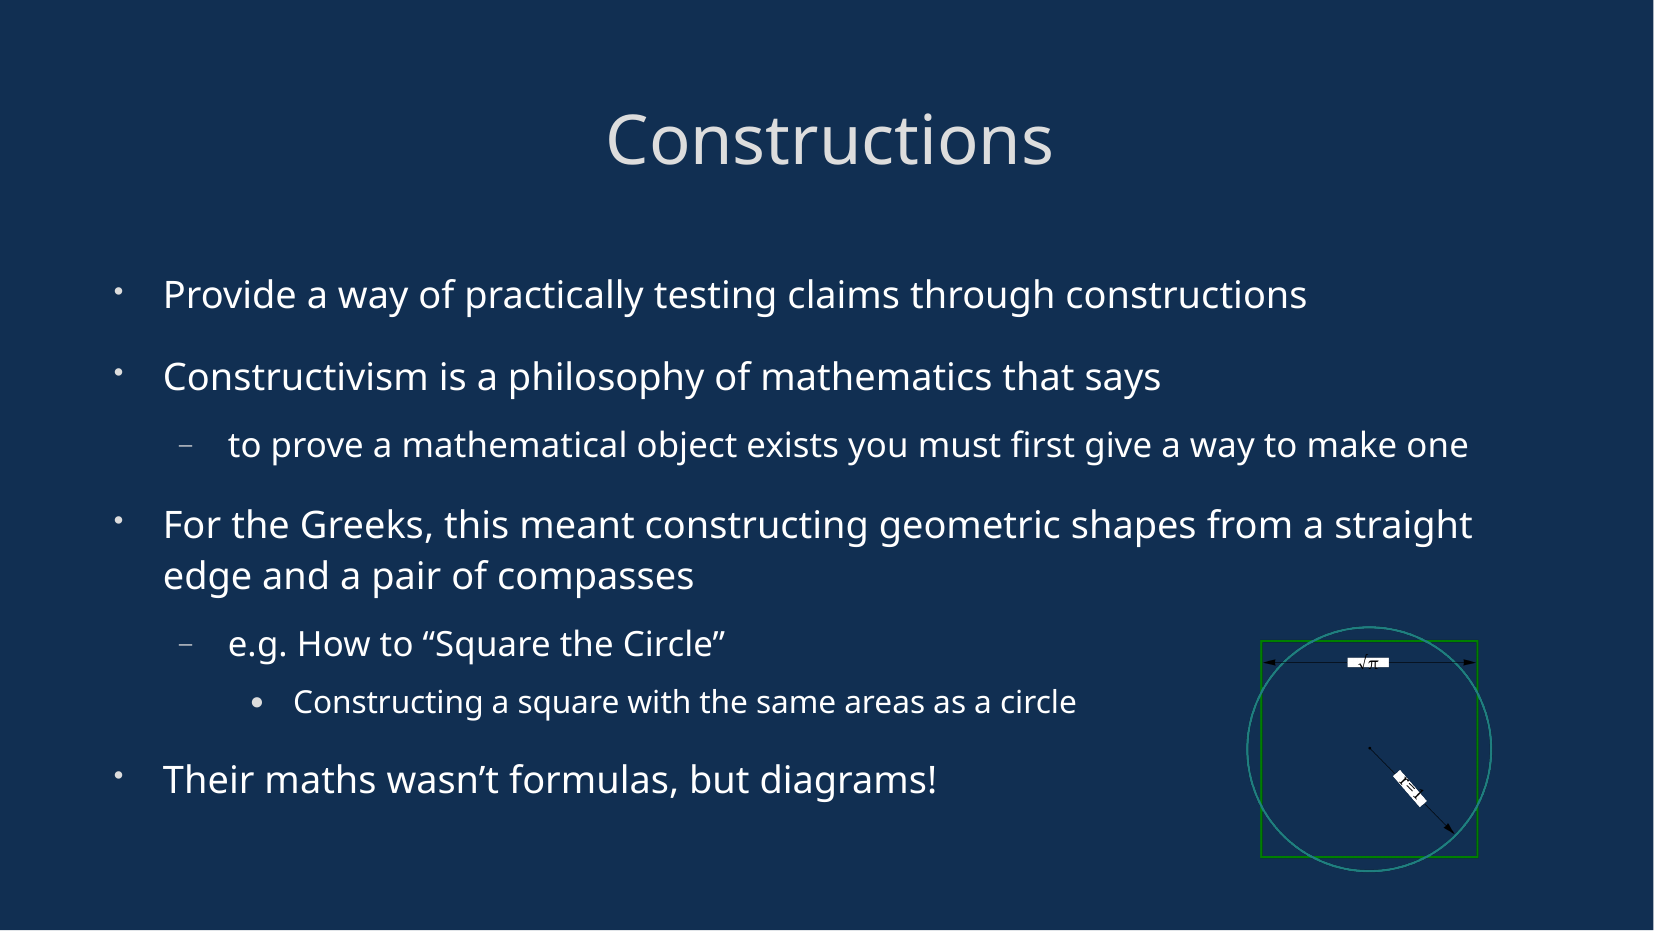

# Constructions
Provide a way of practically testing claims through constructions
Constructivism is a philosophy of mathematics that says
to prove a mathematical object exists you must first give a way to make one
For the Greeks, this meant constructing geometric shapes from a straight edge and a pair of compasses
e.g. How to “Square the Circle”
Constructing a square with the same areas as a circle
Their maths wasn’t formulas, but diagrams!